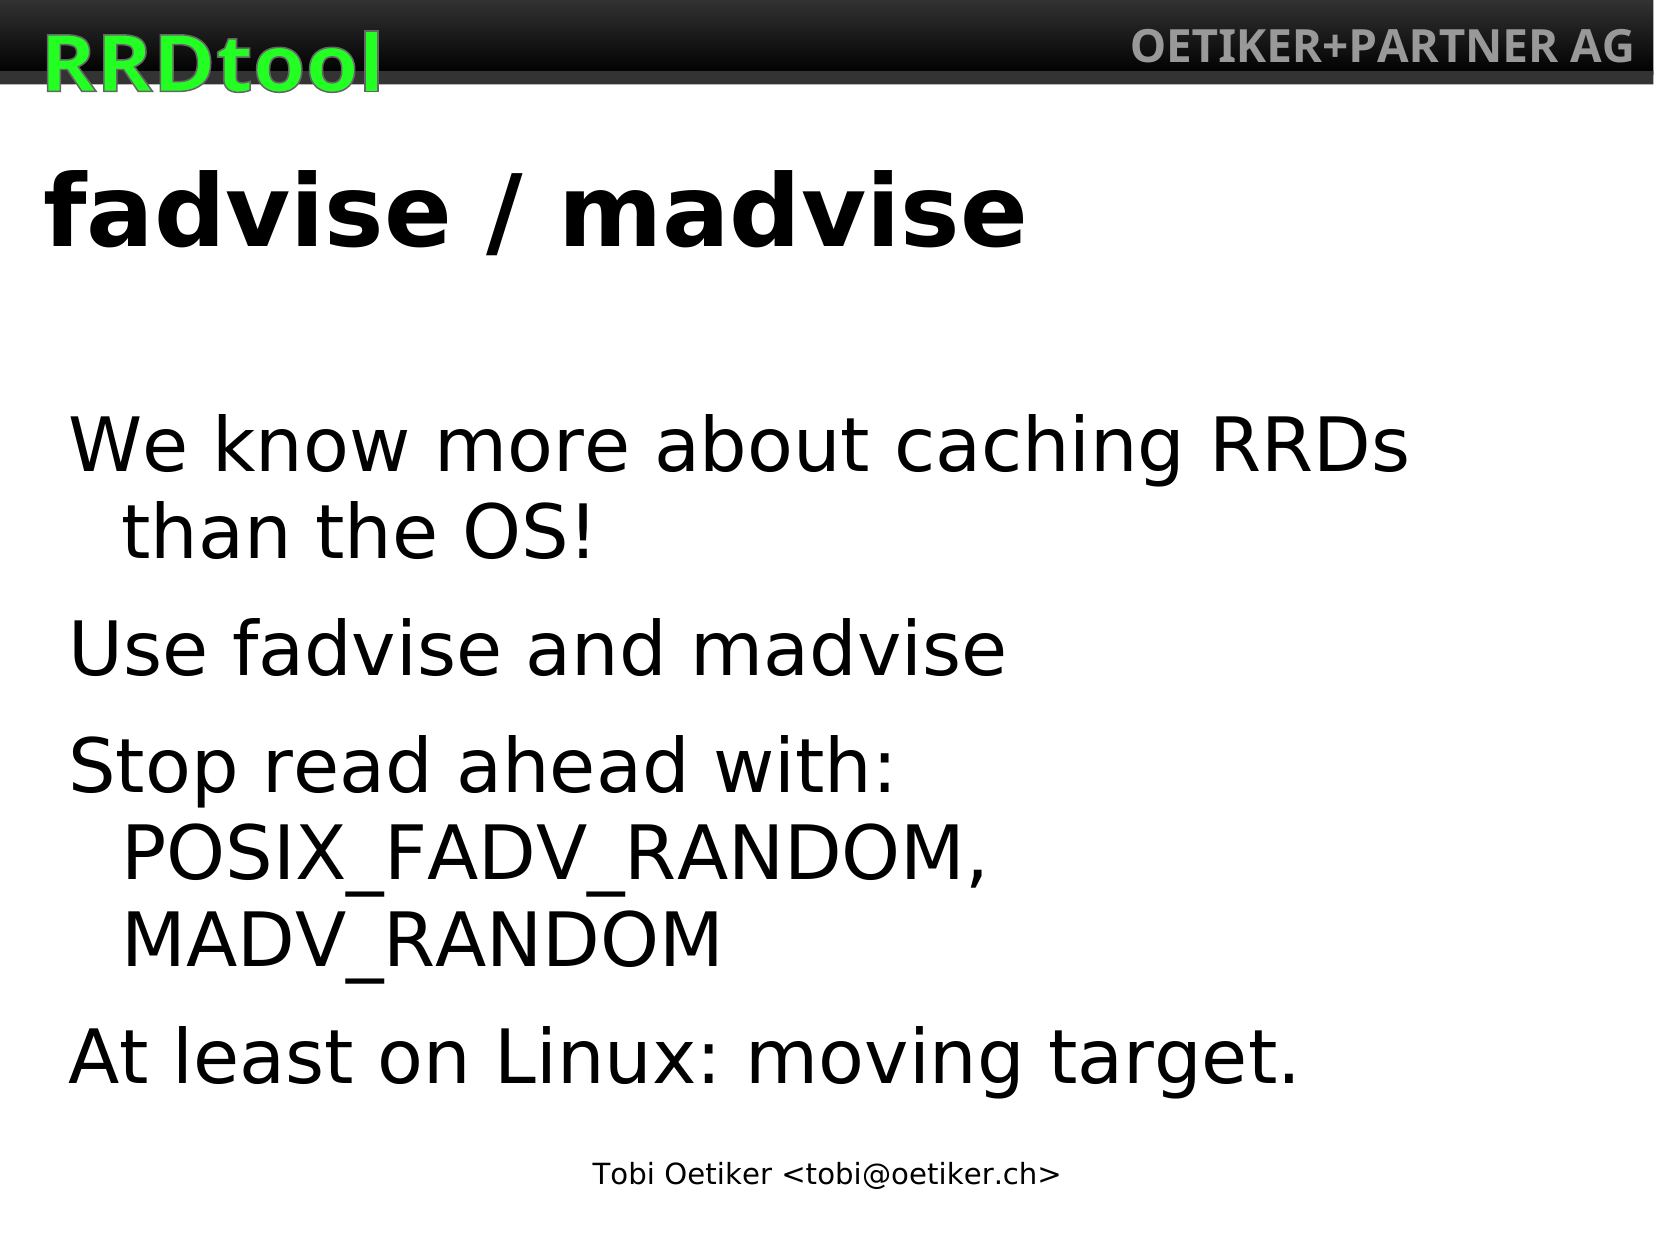

# fadvise / madvise
We know more about caching RRDs than the OS!
Use fadvise and madvise
Stop read ahead with: POSIX_FADV_RANDOM, MADV_RANDOM
At least on Linux: moving target.